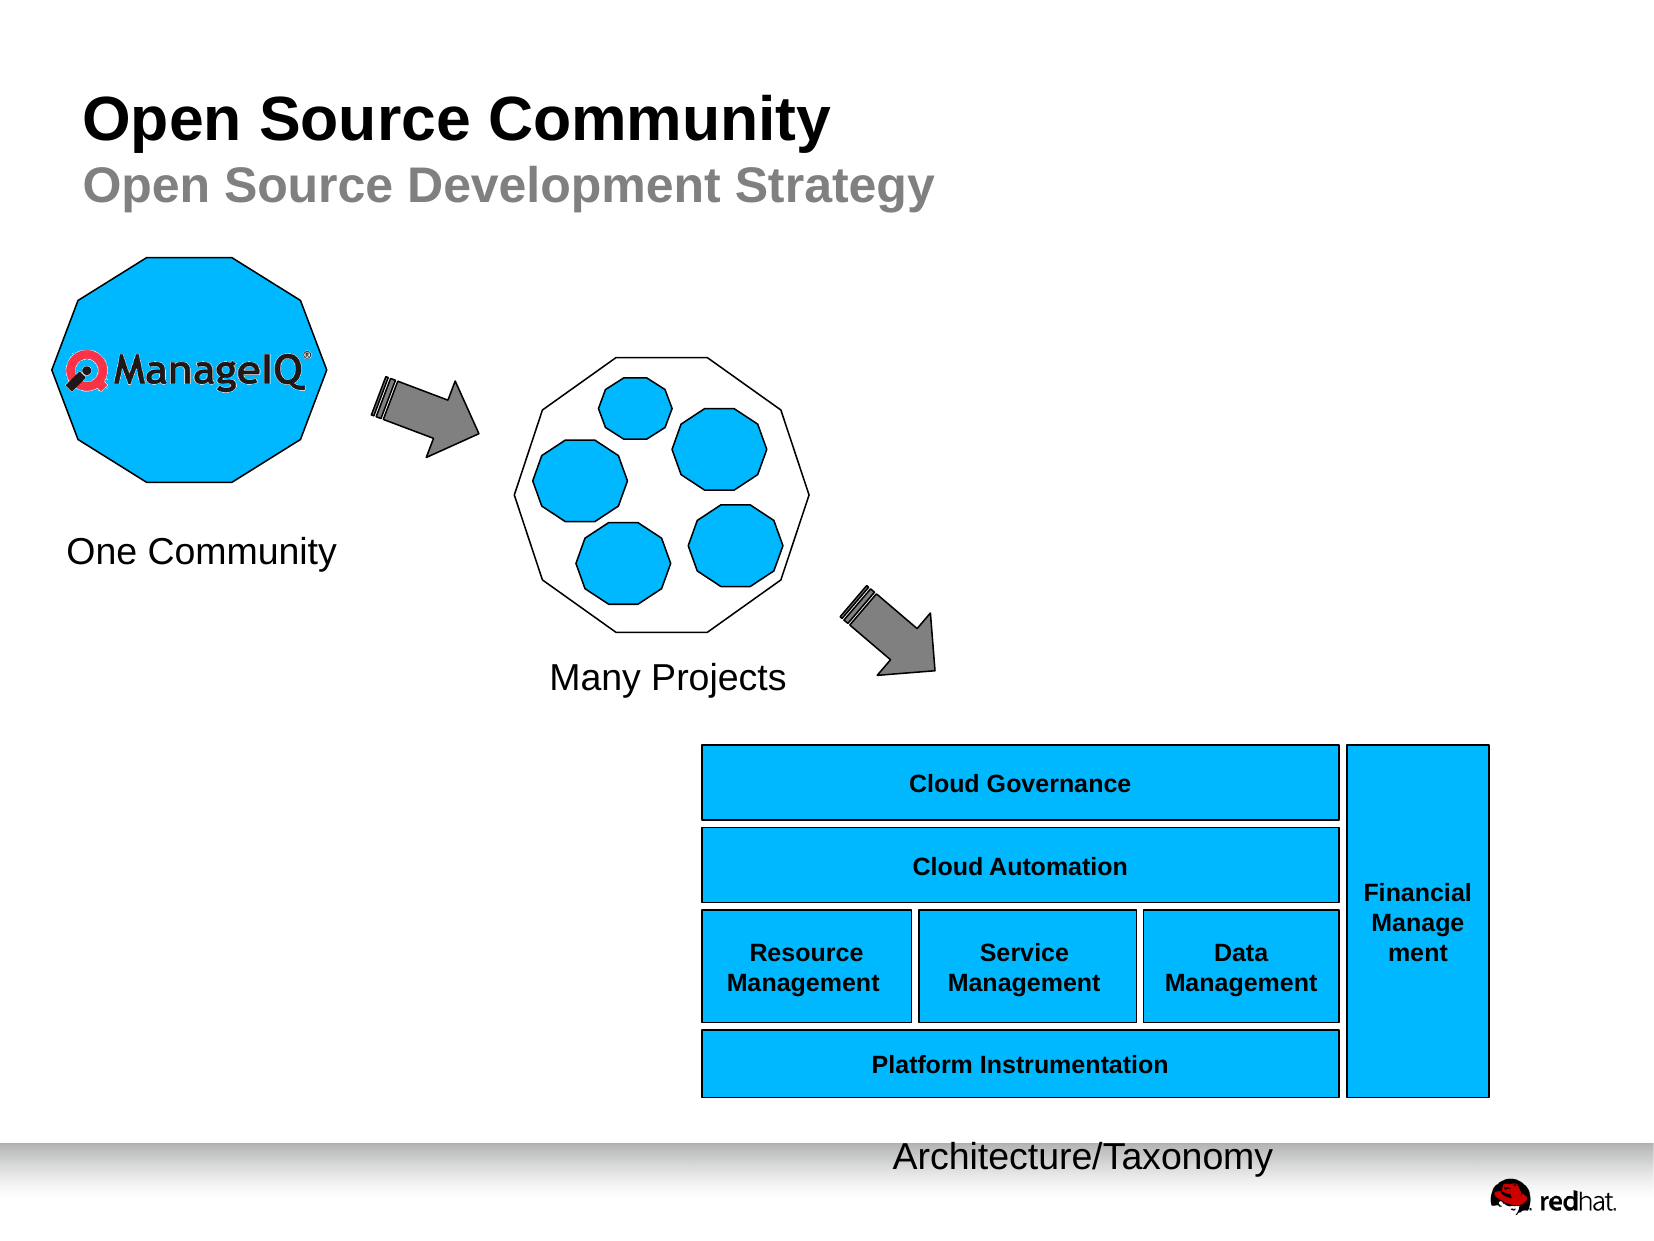

Open Source Community
Open Source Development Strategy
One Community
Many Projects
Cloud Governance
Financial
Management
Cloud Automation
Resource Management
Service
Management
Data
Management
Platform Instrumentation
Architecture/Taxonomy